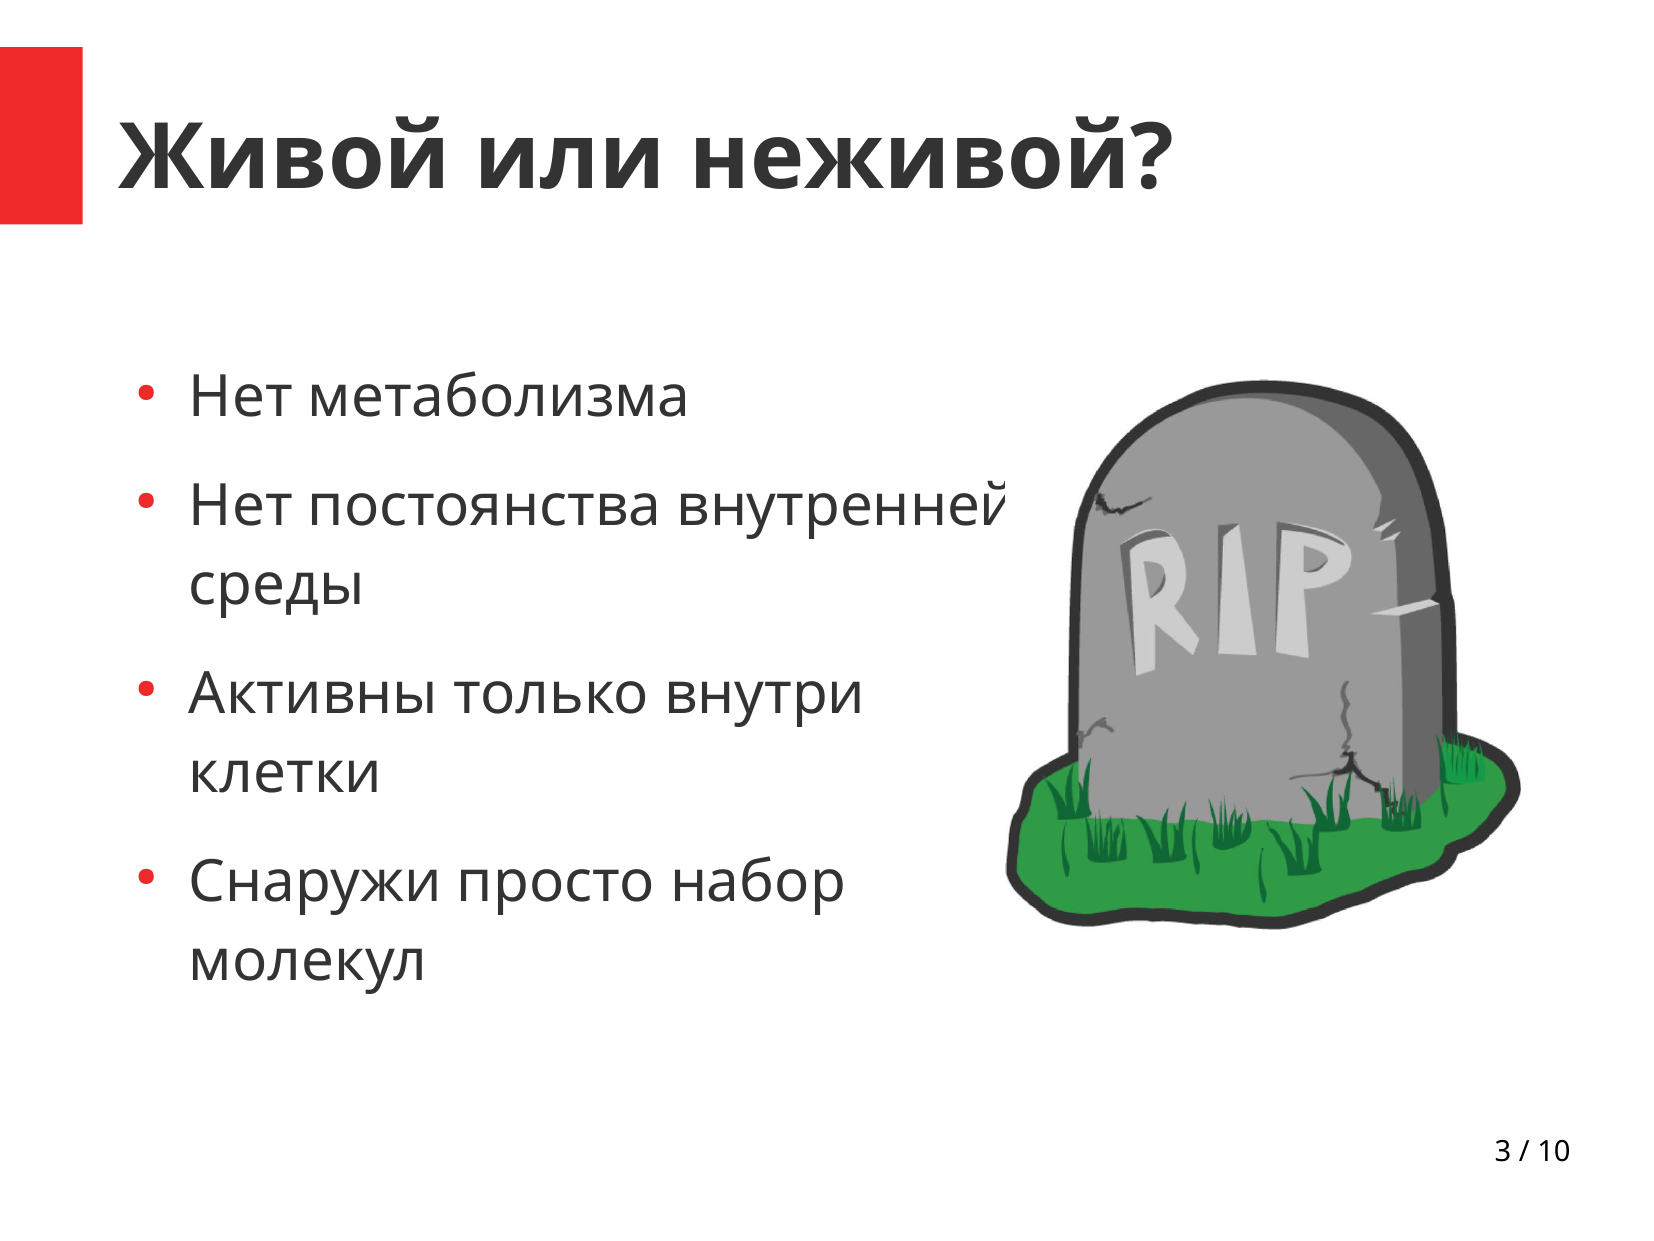

# Живой или неживой?
Нет метаболизма
Нет постоянства внутренней среды
Активны только внутри клетки
Снаружи просто набор молекул
3